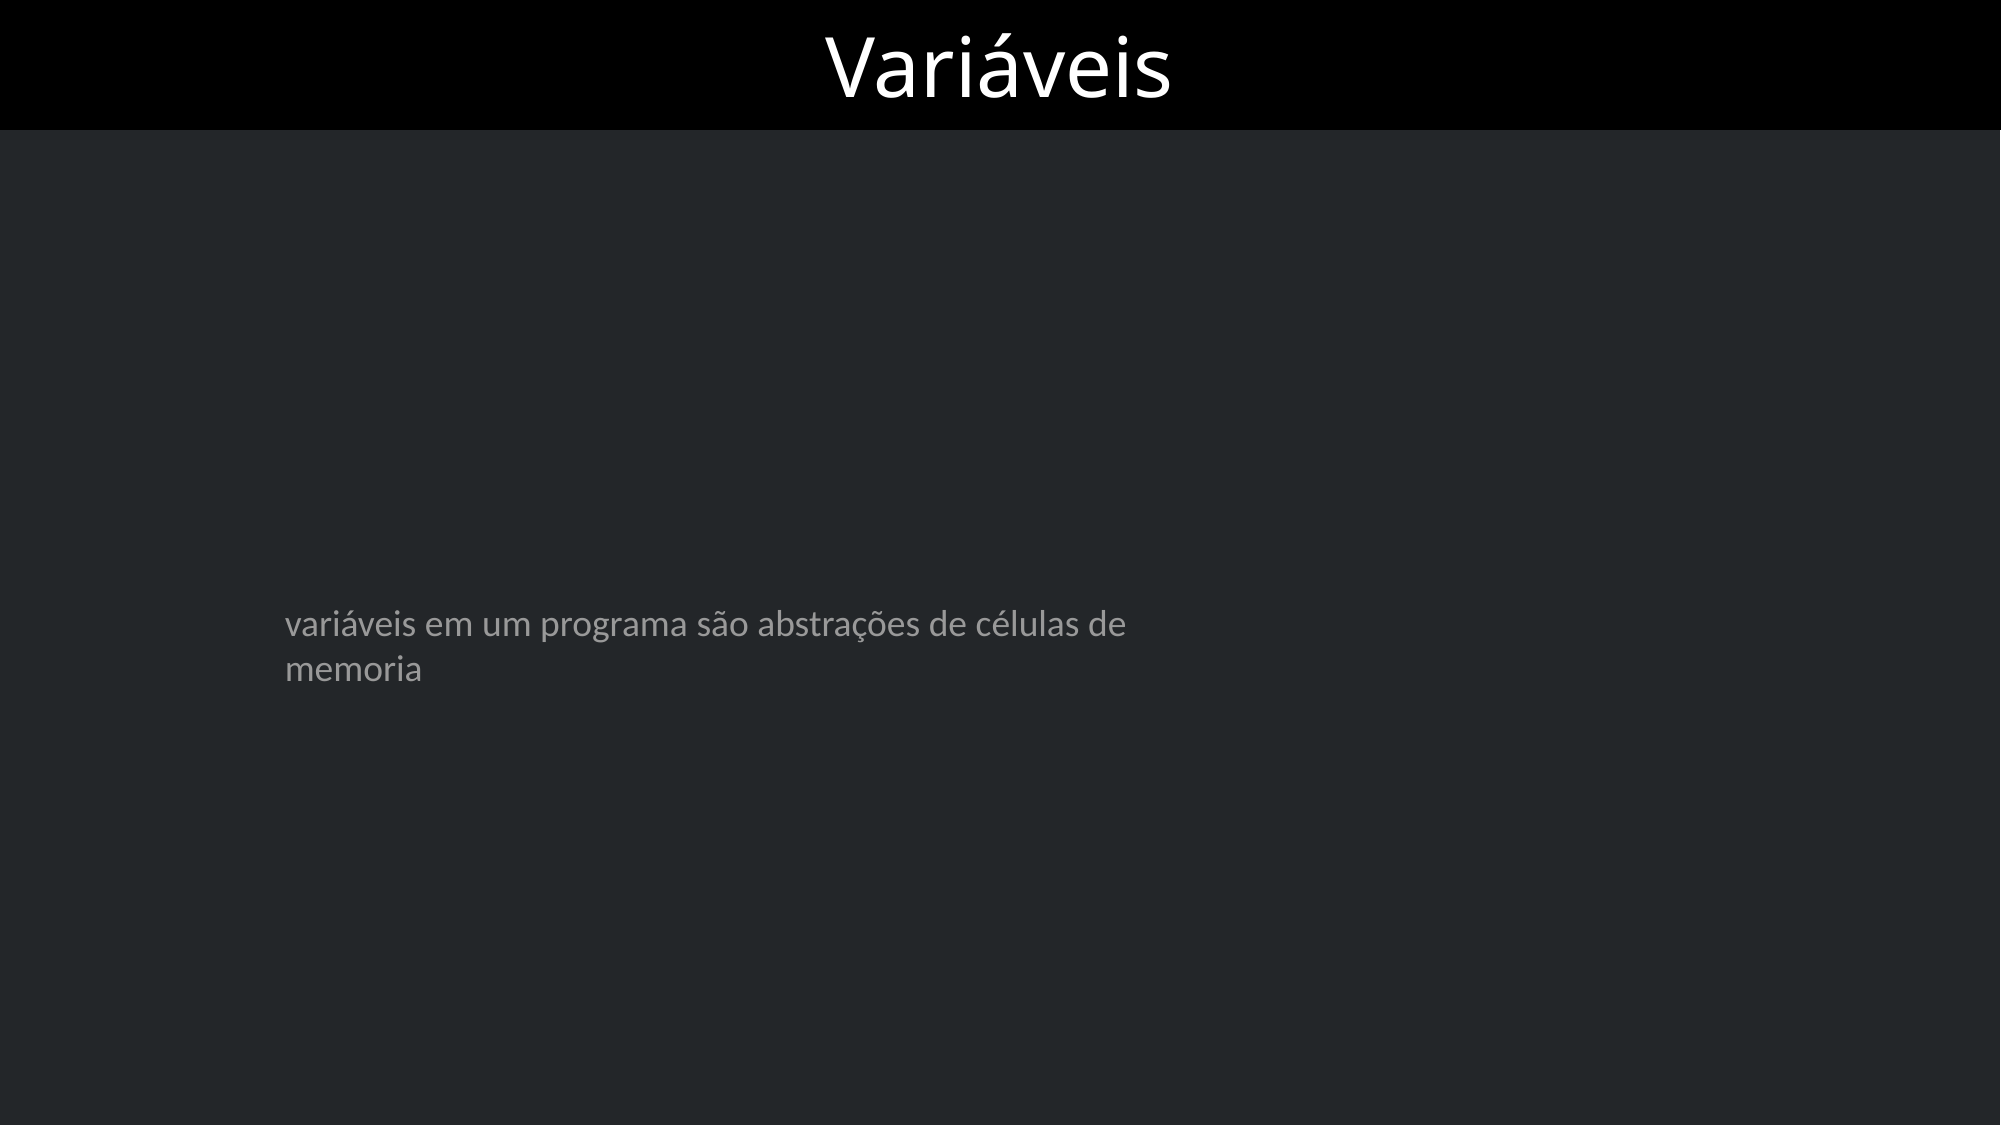

Variáveis
variáveis em um programa são abstrações de células de memoria